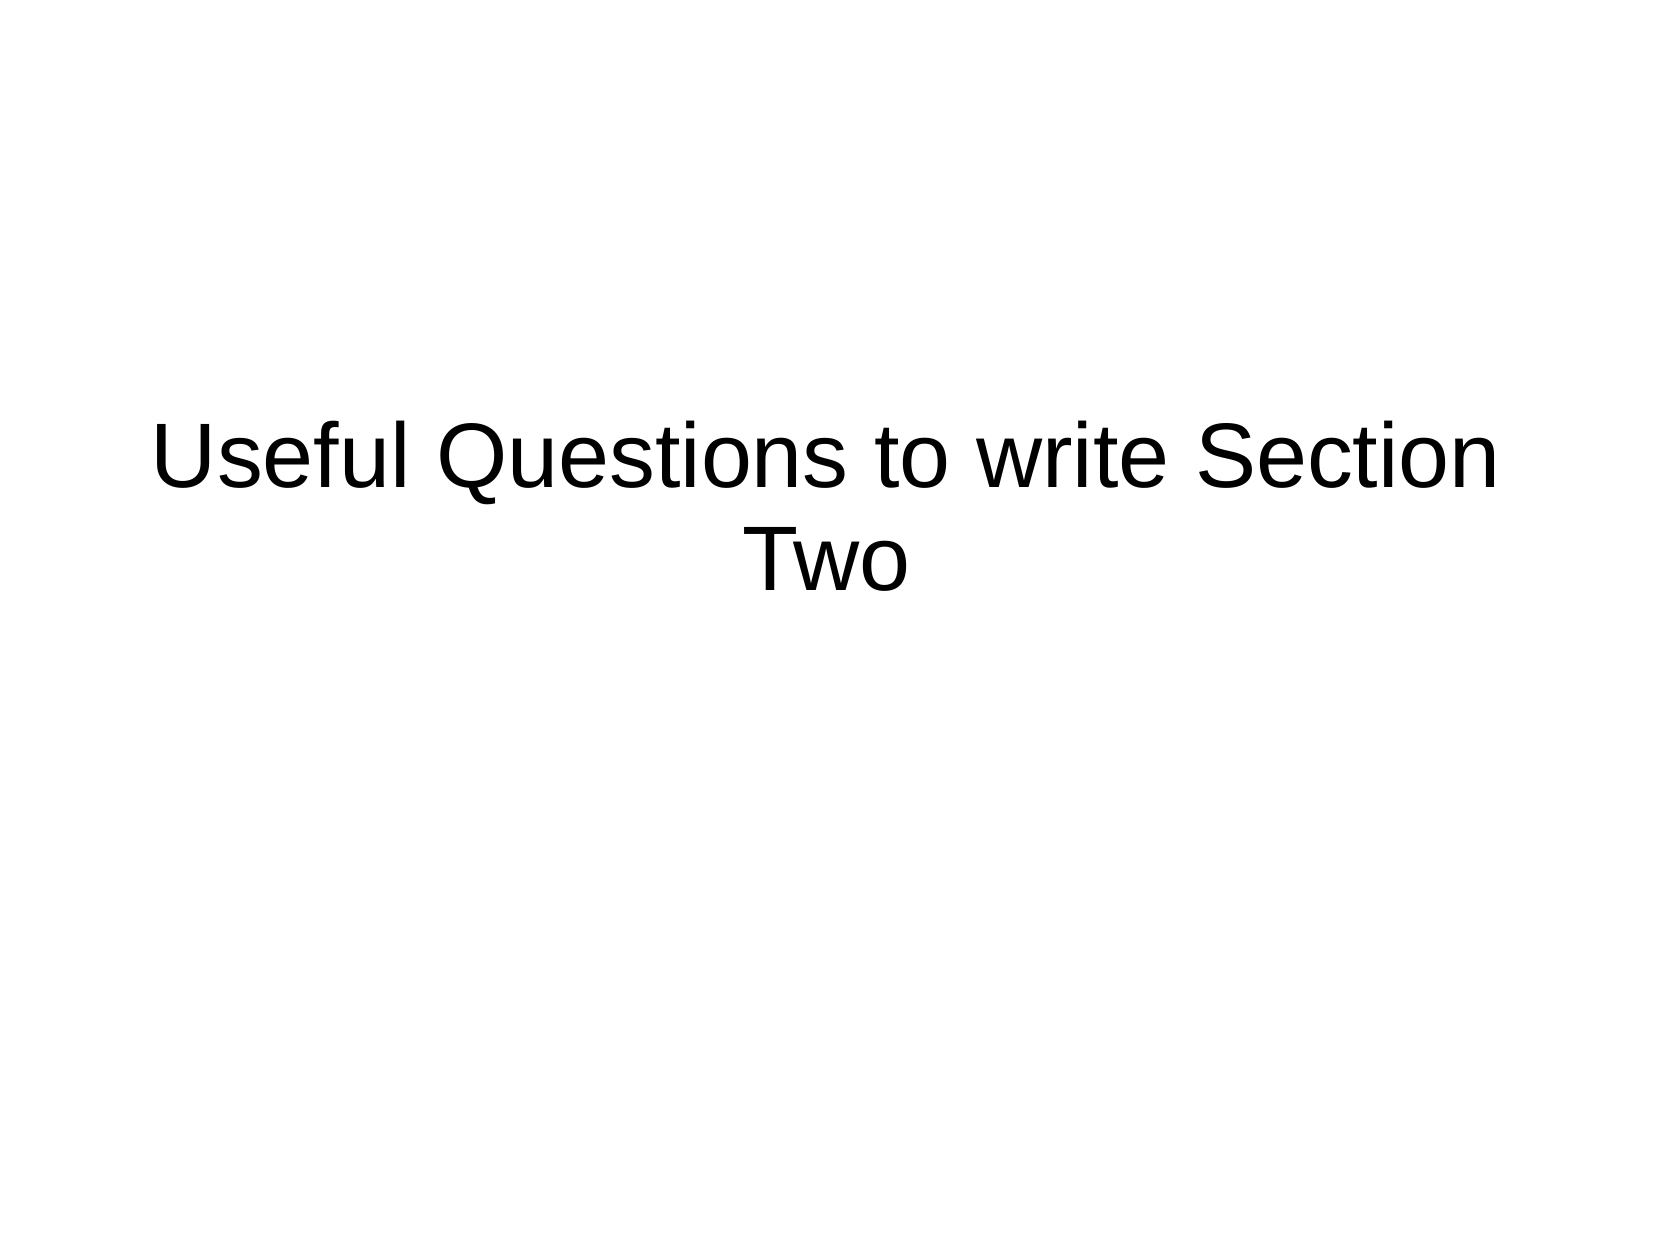

# Useful Questions to write Section Two